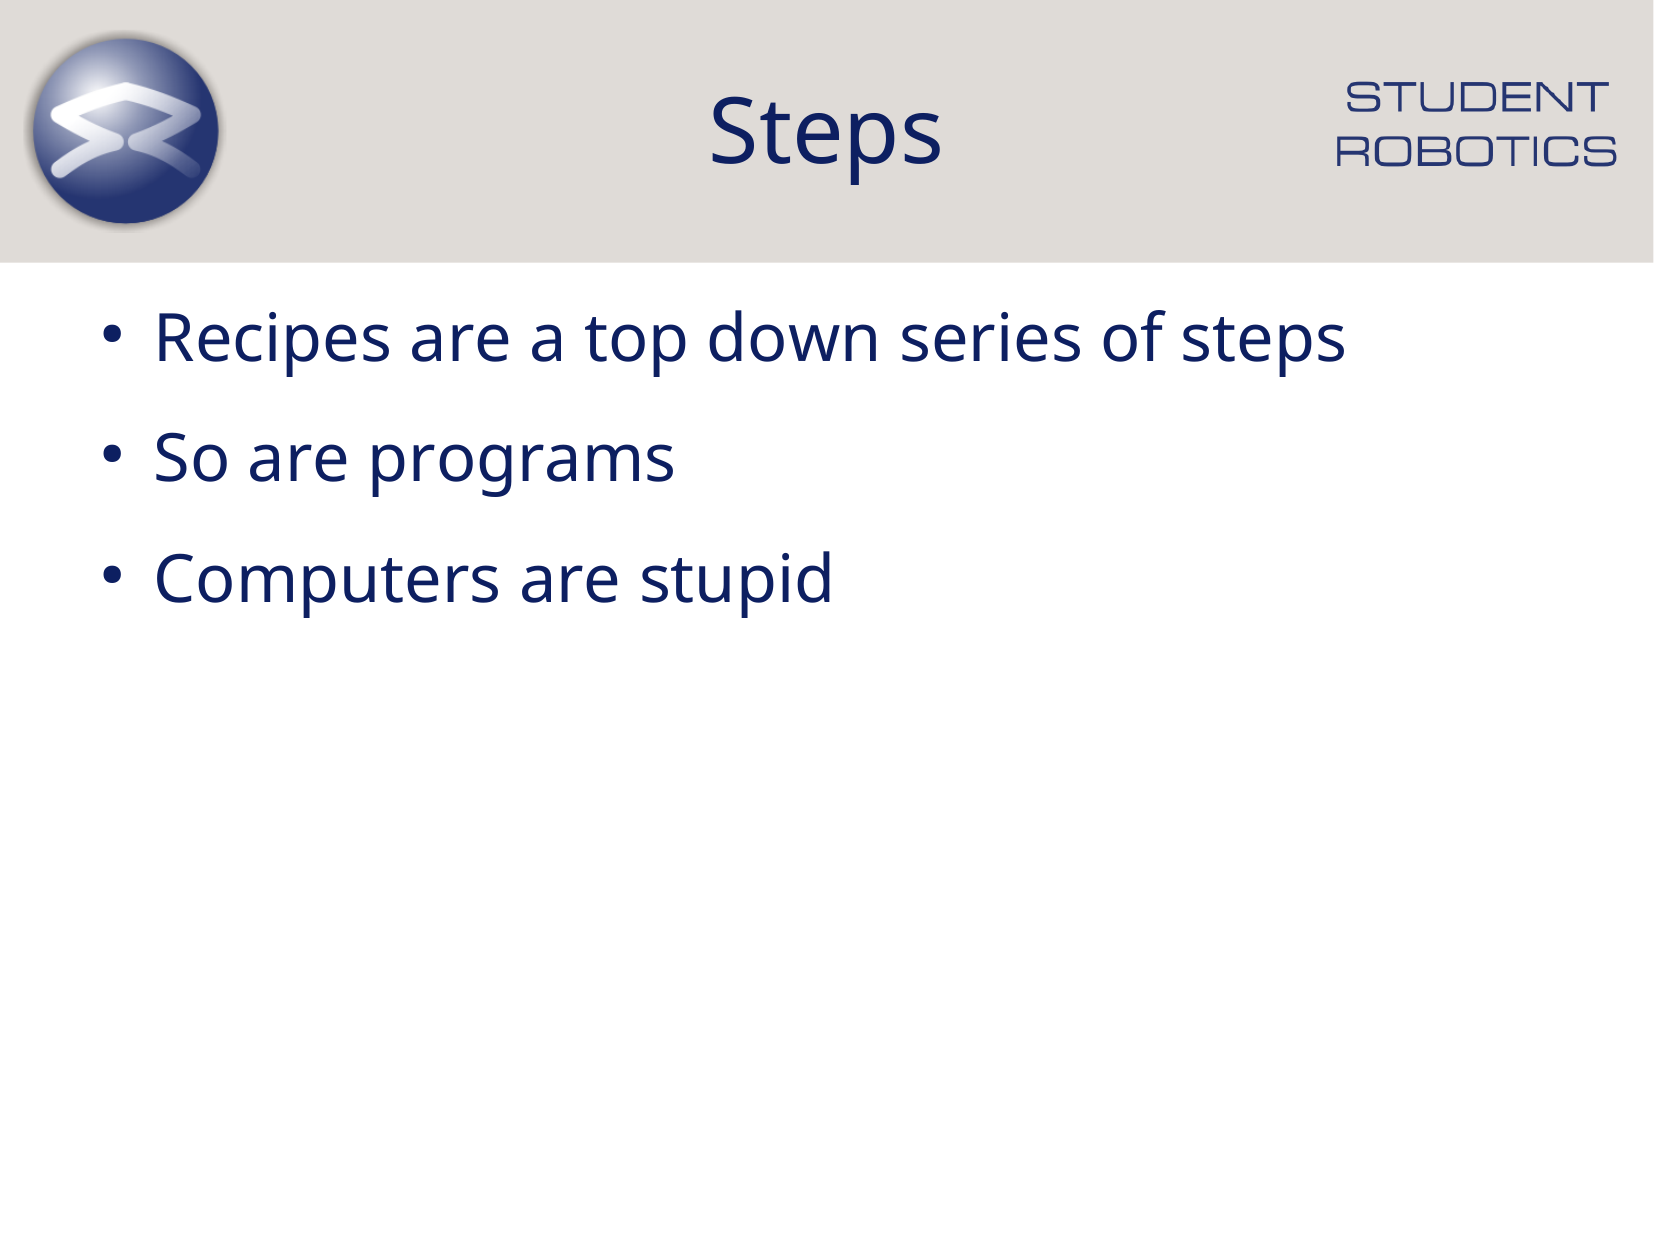

# Steps
Recipes are a top down series of steps
So are programs
Computers are stupid